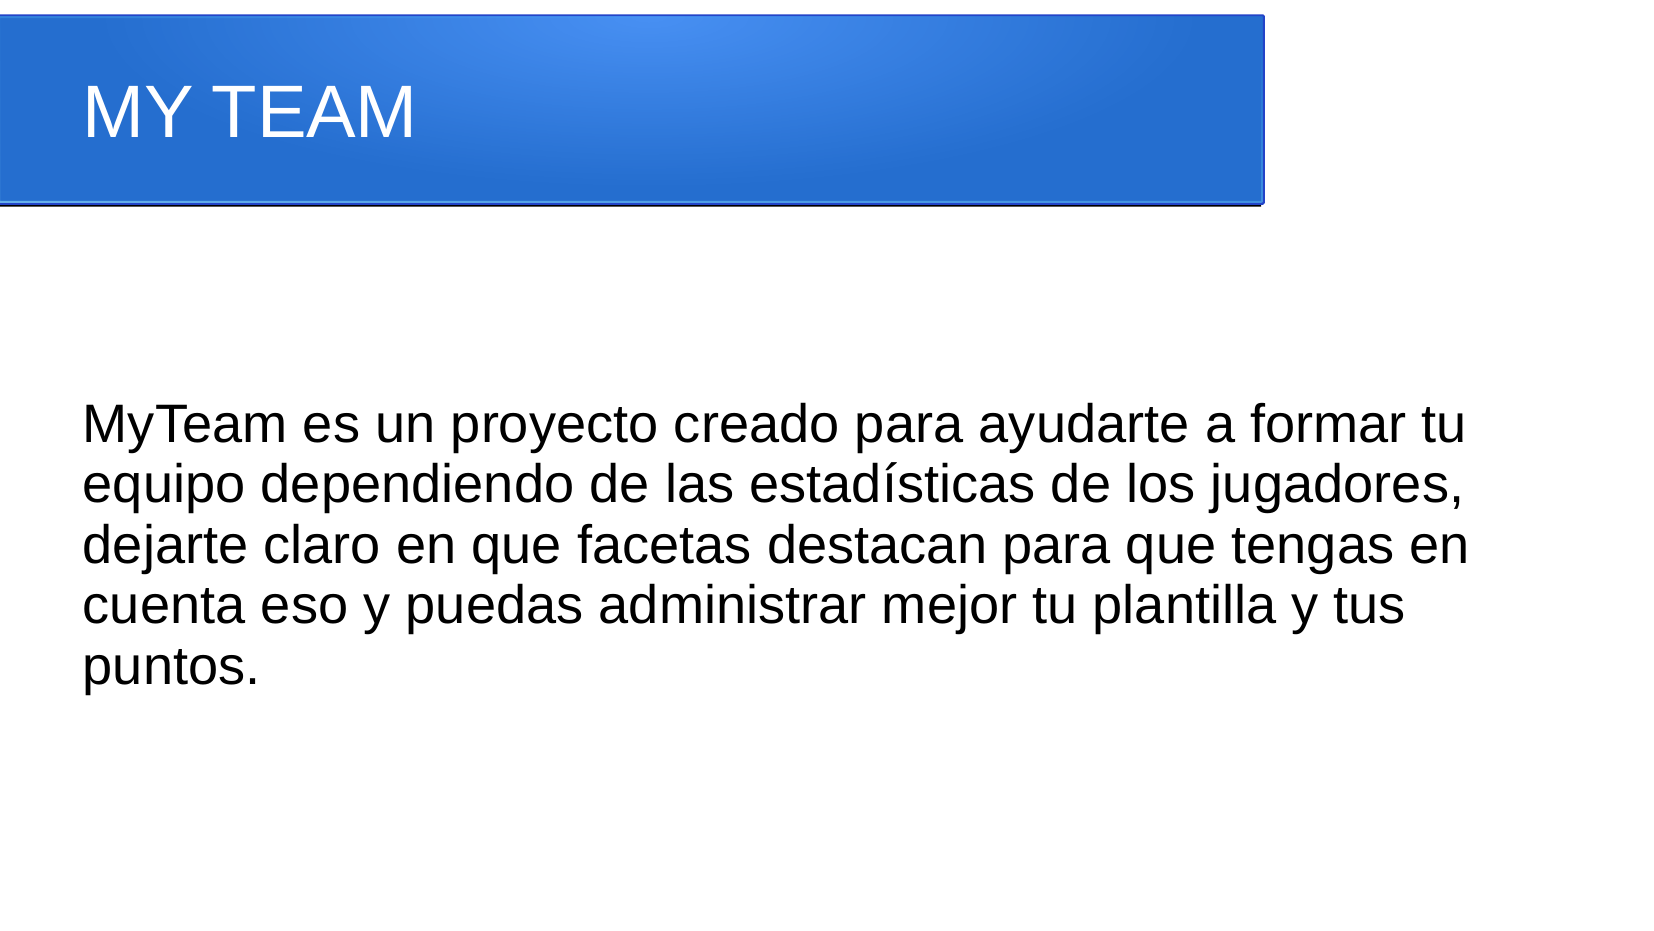

# MY TEAM
MyTeam es un proyecto creado para ayudarte a formar tu equipo dependiendo de las estadísticas de los jugadores, dejarte claro en que facetas destacan para que tengas en cuenta eso y puedas administrar mejor tu plantilla y tus puntos.